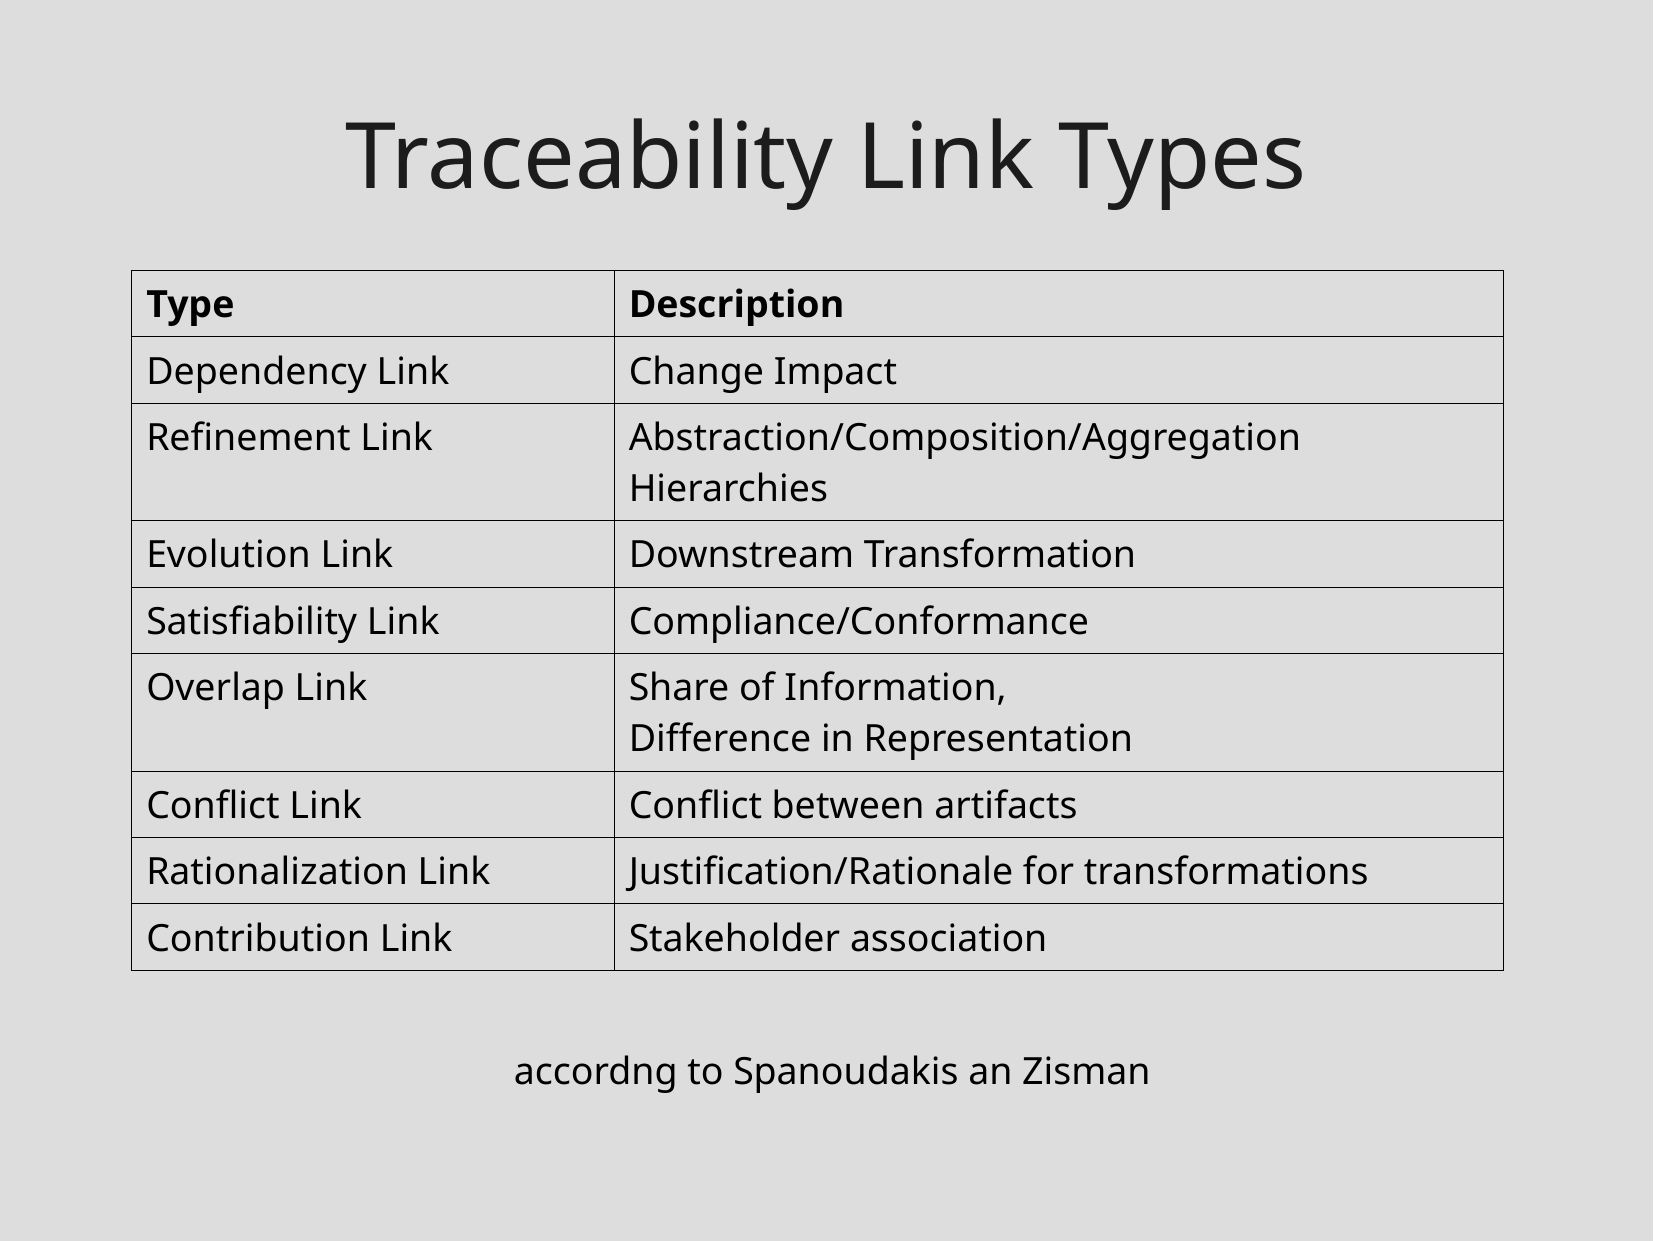

# Traceability Link Types
| Type | Description |
| --- | --- |
| Dependency Link | Change Impact |
| Refinement Link | Abstraction/Composition/Aggregation Hierarchies |
| Evolution Link | Downstream Transformation |
| Satisfiability Link | Compliance/Conformance |
| Overlap Link | Share of Information, Difference in Representation |
| Conflict Link | Conflict between artifacts |
| Rationalization Link | Justification/Rationale for transformations |
| Contribution Link | Stakeholder association |
accordng to Spanoudakis an Zisman